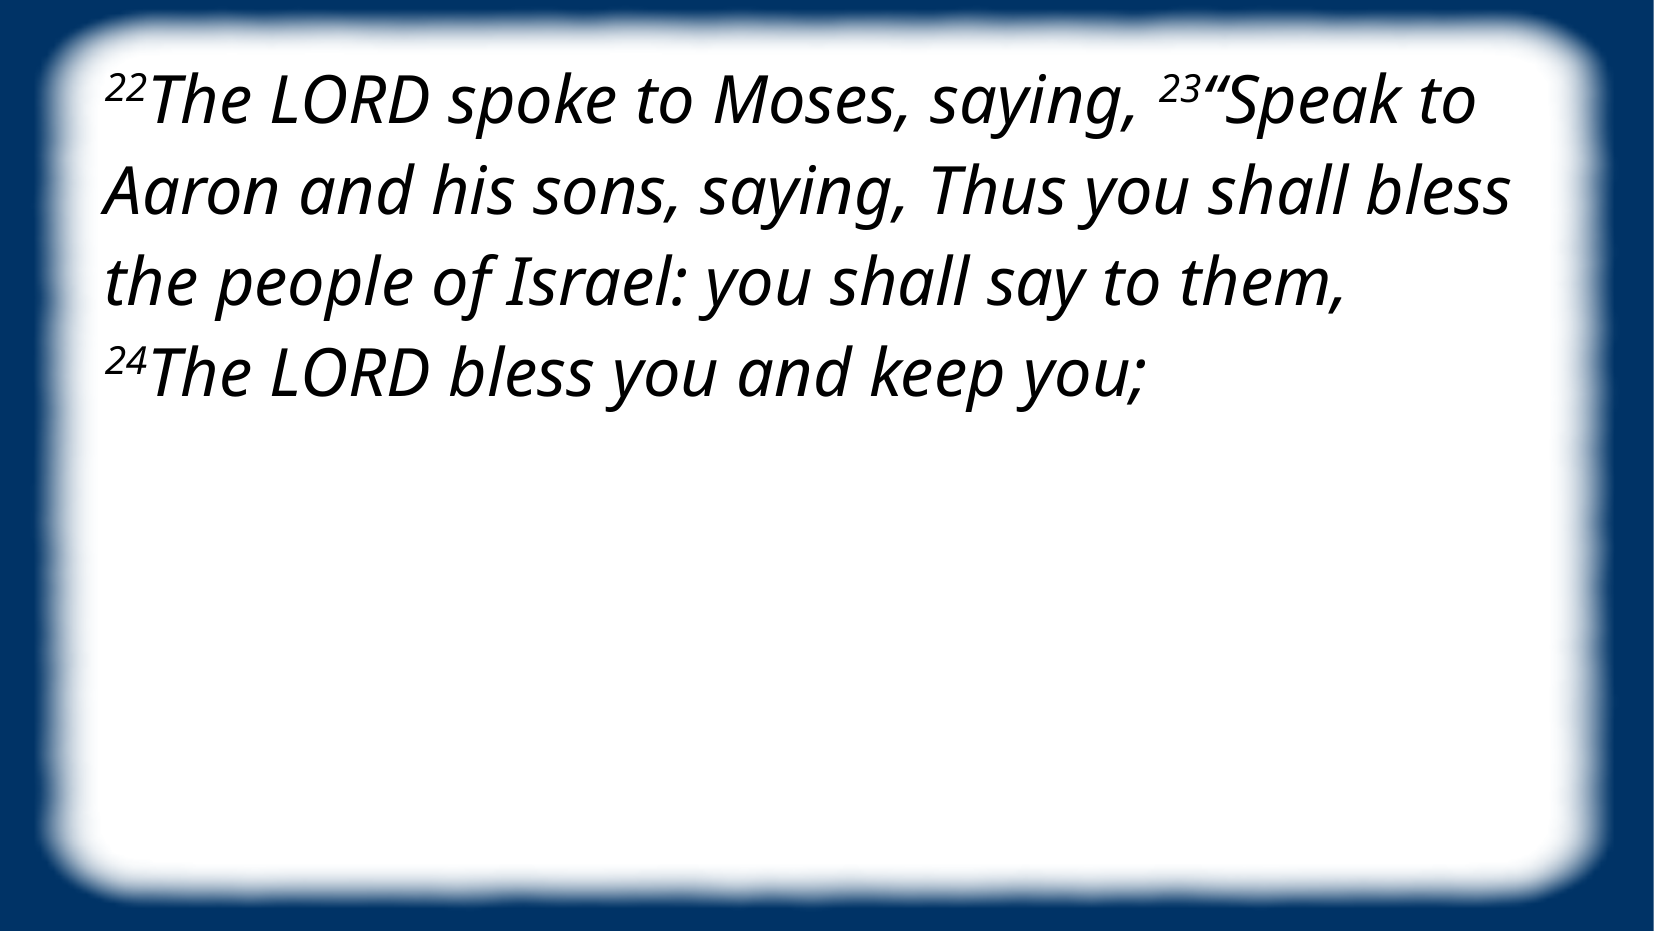

22The LORD spoke to Moses, saying, 23“Speak to Aaron and his sons, saying, Thus you shall bless the people of Israel: you shall say to them,
24The LORD bless you and keep you;